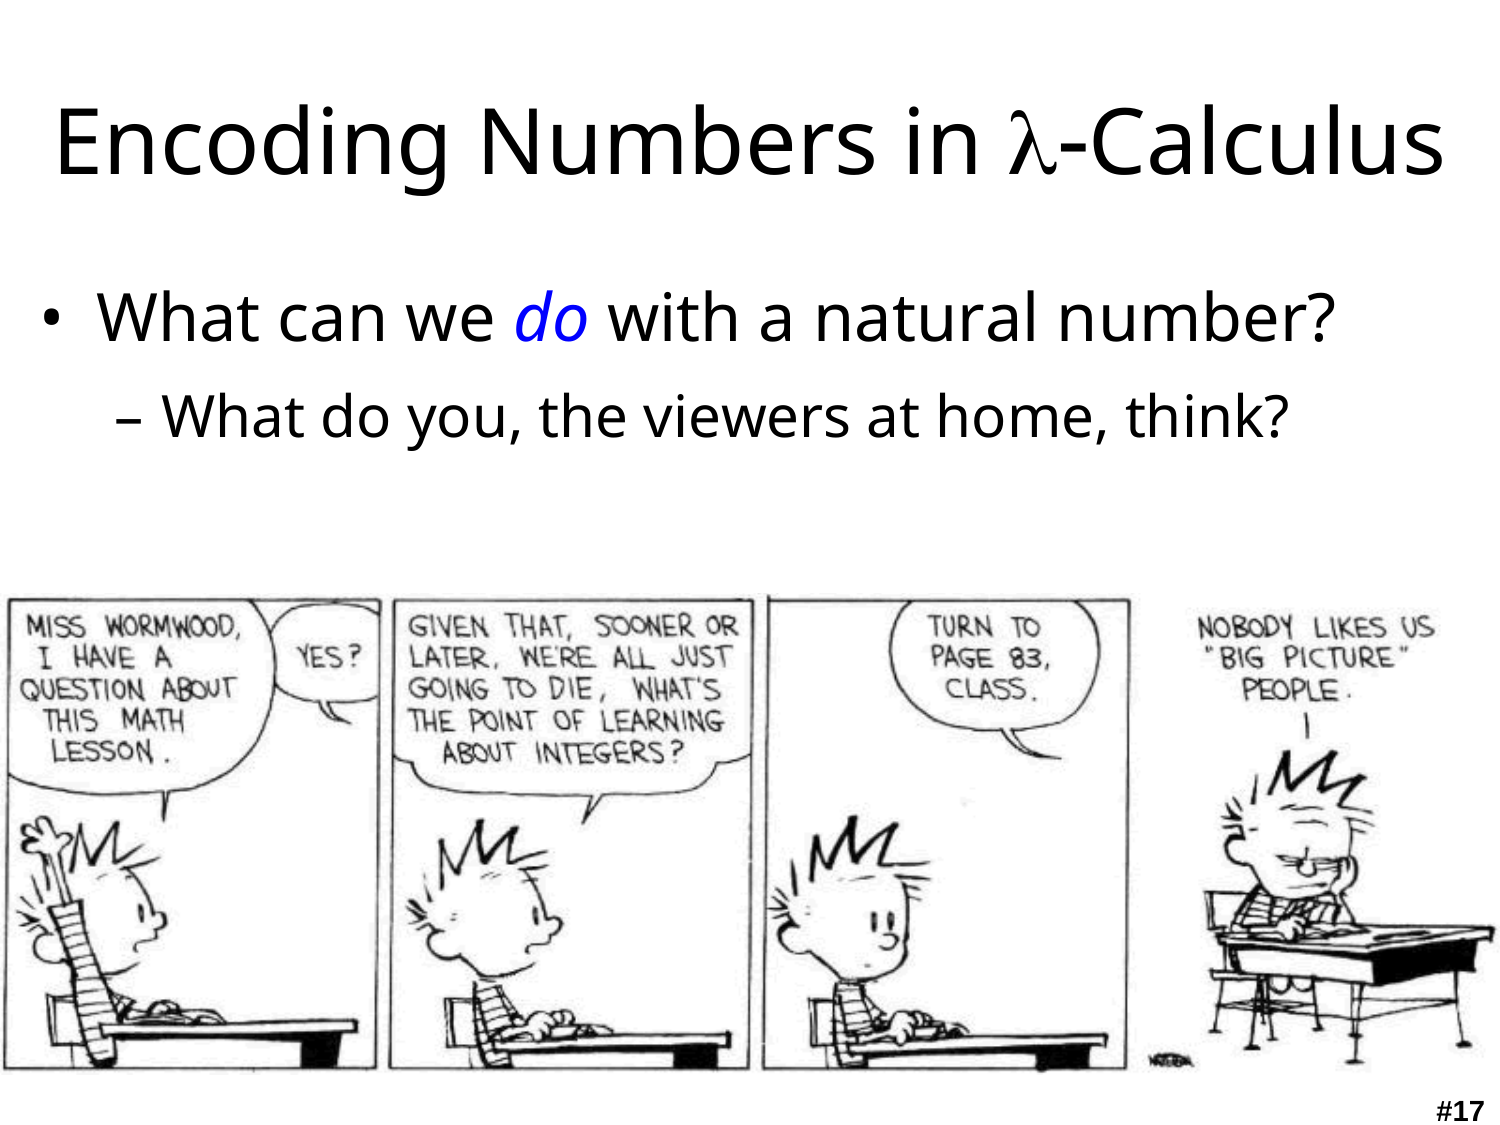

# Encoding Numbers in Calculus
What can we do with a natural number?
What do you, the viewers at home, think?
17